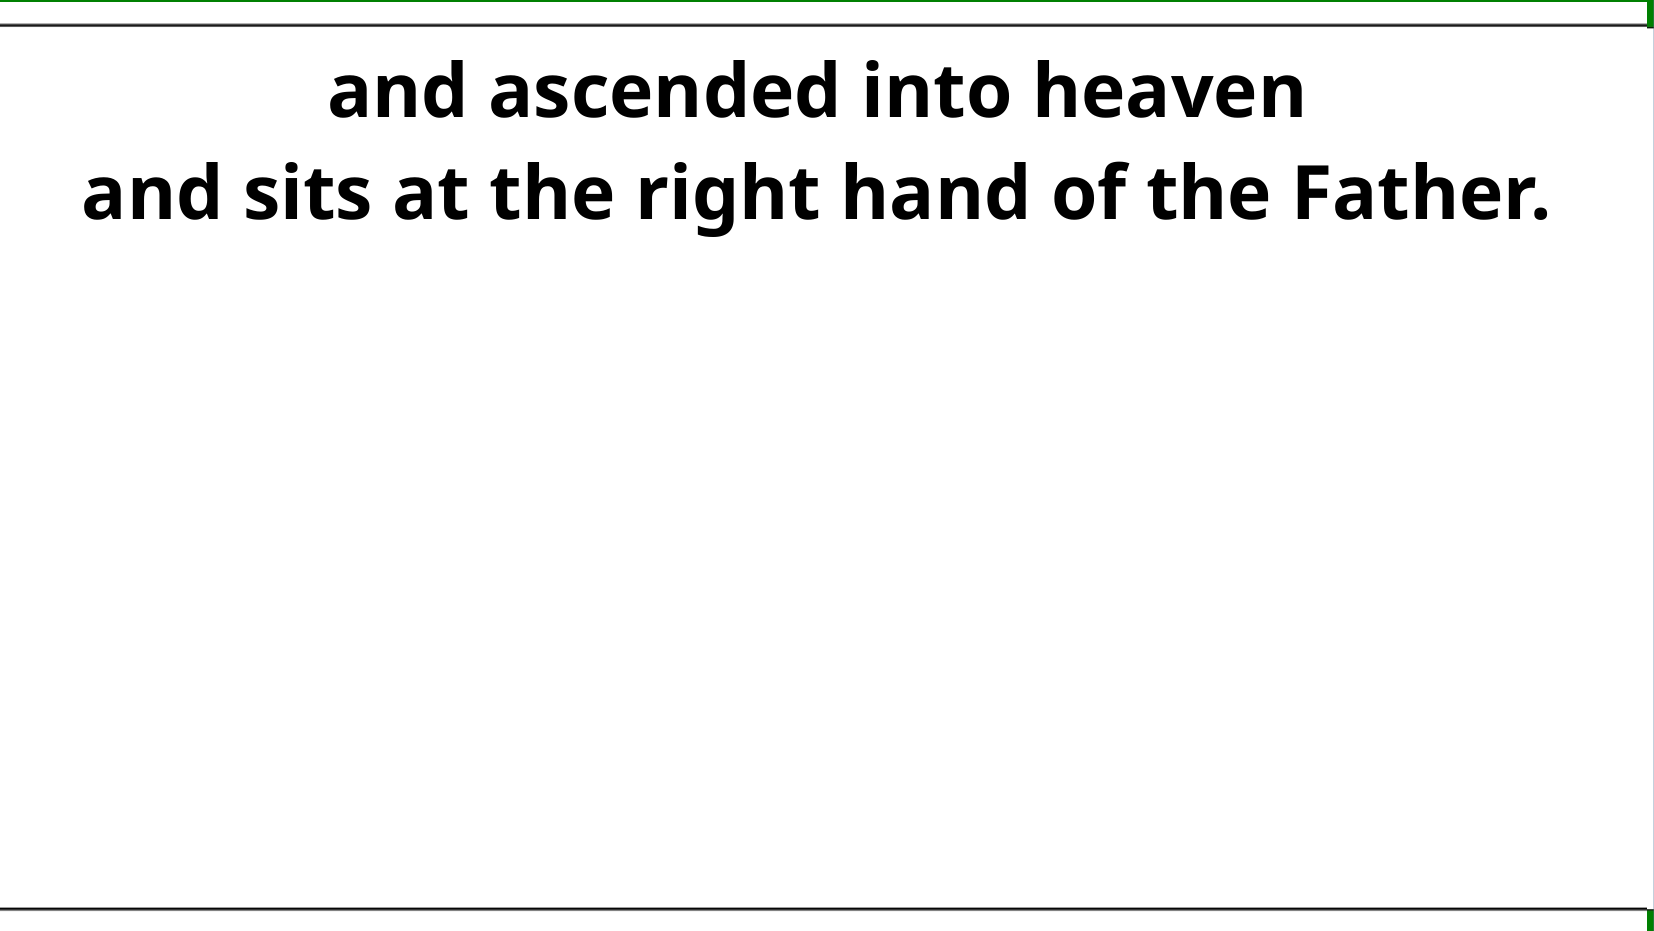

and ascended into heaven
and sits at the right hand of the Father.